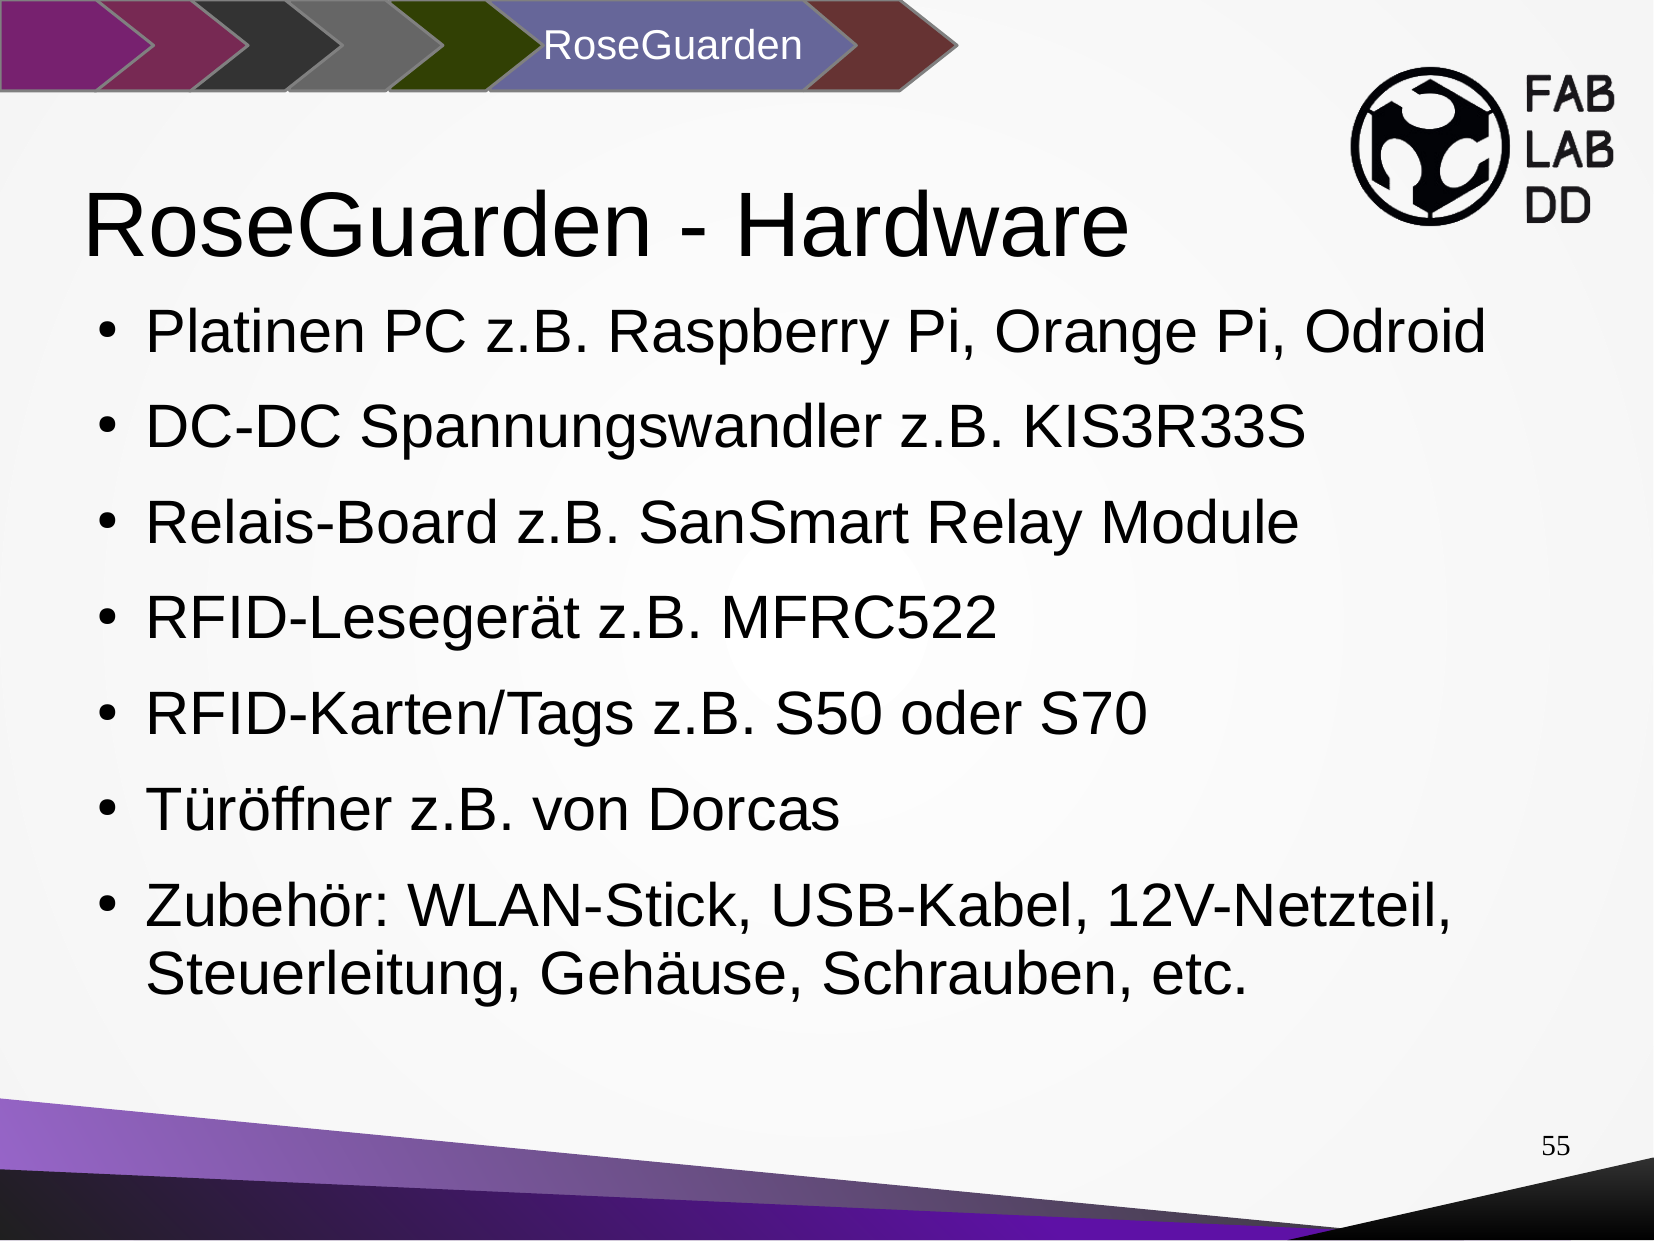

RoseGuarden
# RoseGuarden - Hardware
Platinen PC z.B. Raspberry Pi, Orange Pi, Odroid
DC-DC Spannungswandler z.B. KIS3R33S
Relais-Board z.B. SanSmart Relay Module
RFID-Lesegerät z.B. MFRC522
RFID-Karten/Tags z.B. S50 oder S70
Türöffner z.B. von Dorcas
Zubehör: WLAN-Stick, USB-Kabel, 12V-Netzteil,
Steuerleitung, Gehäuse, Schrauben, etc.